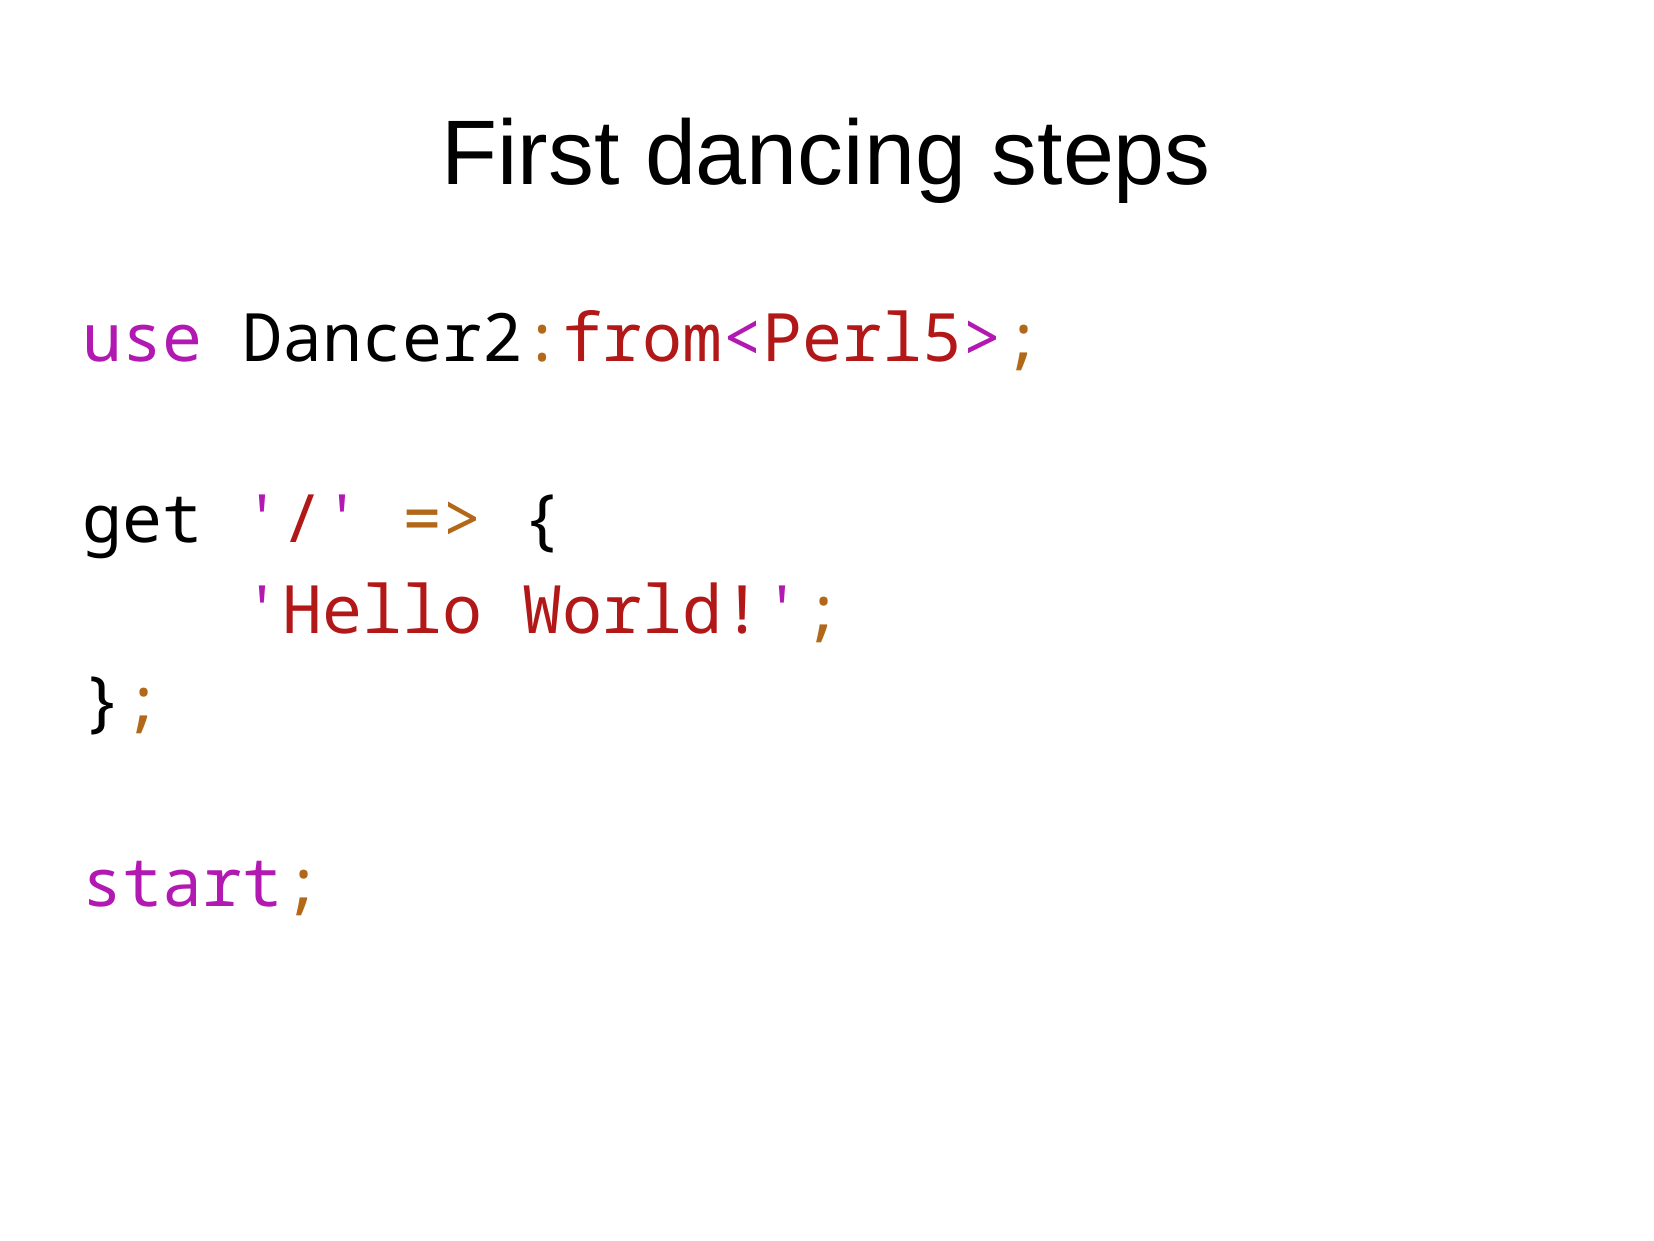

# First dancing steps
use Dancer2:from<Perl5>;
get '/' => {
 'Hello World!';
};
start;